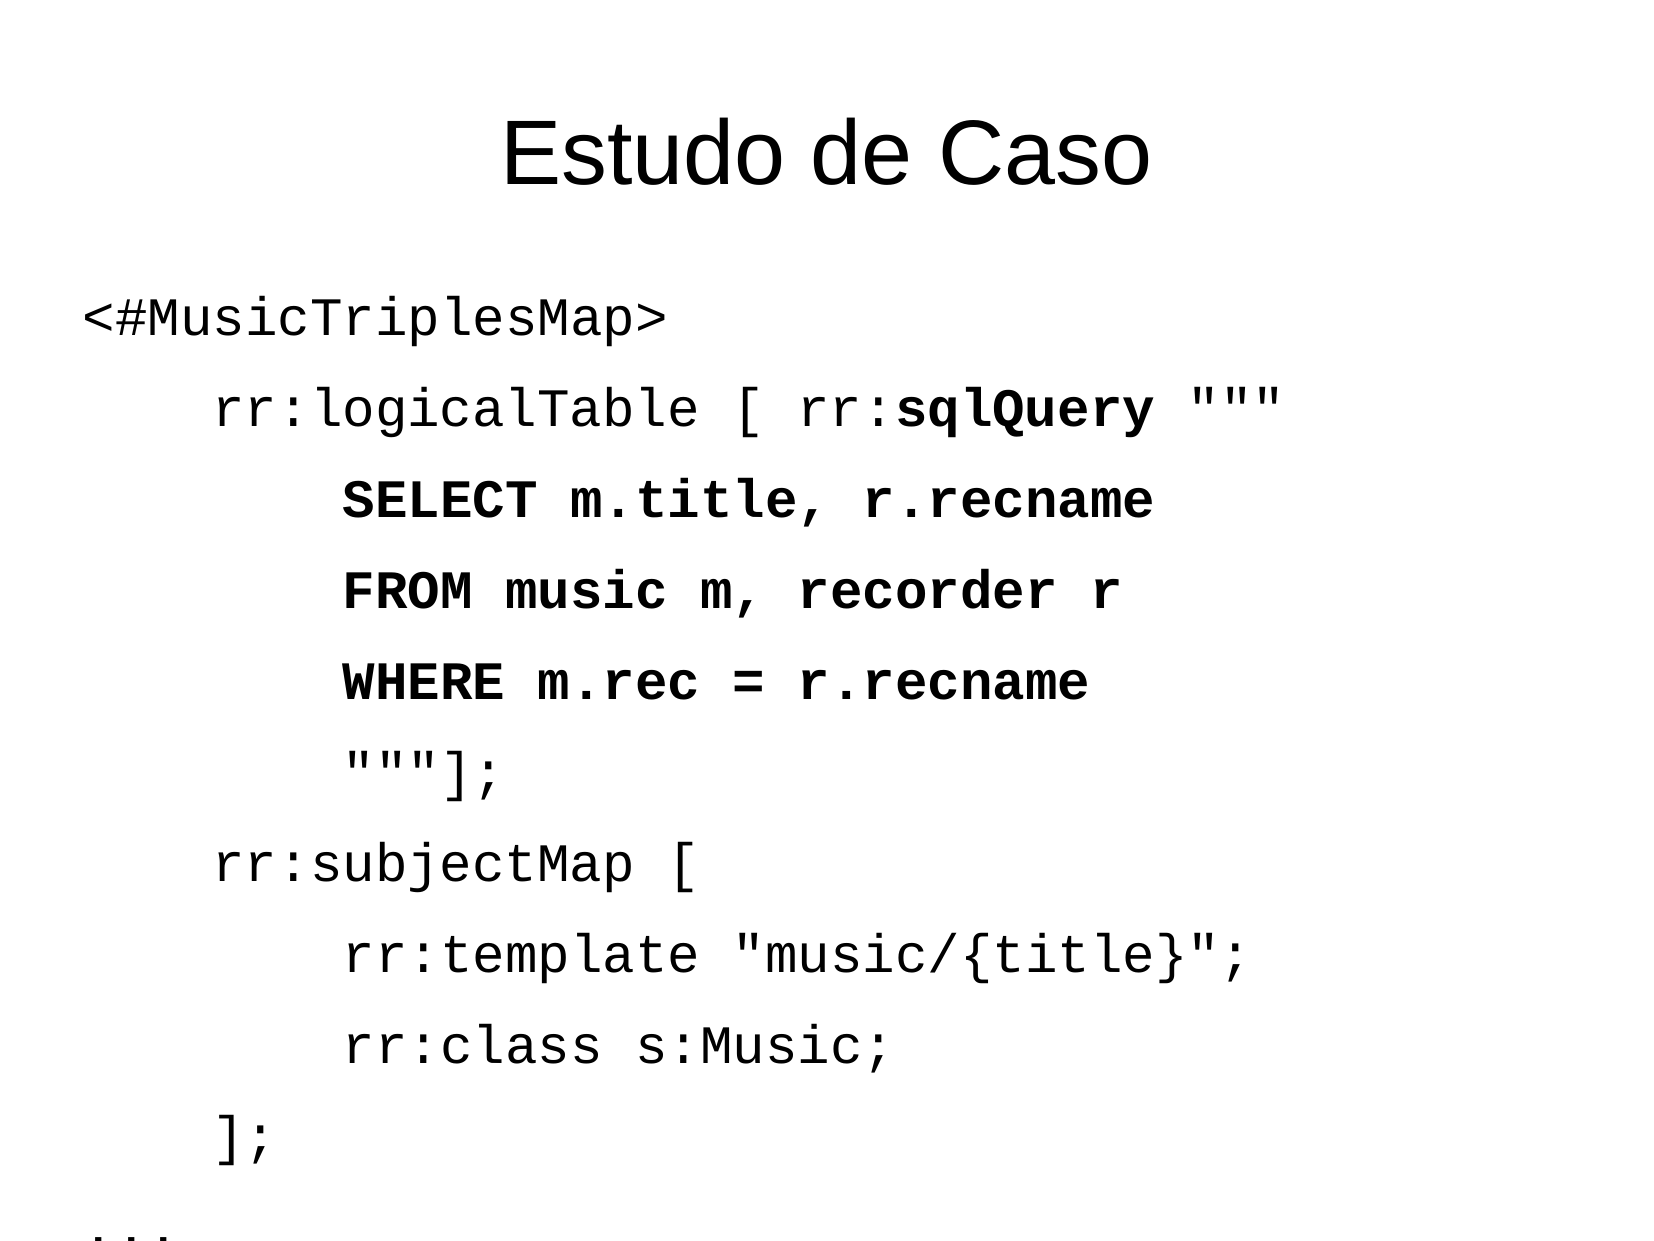

# Estudo de Caso
<#MusicTriplesMap>
 rr:logicalTable [ rr:sqlQuery """
 SELECT m.title, r.recname
 FROM music m, recorder r
 WHERE m.rec = r.recname
 """];
 rr:subjectMap [
 rr:template "music/{title}";
 rr:class s:Music;
 ];
...